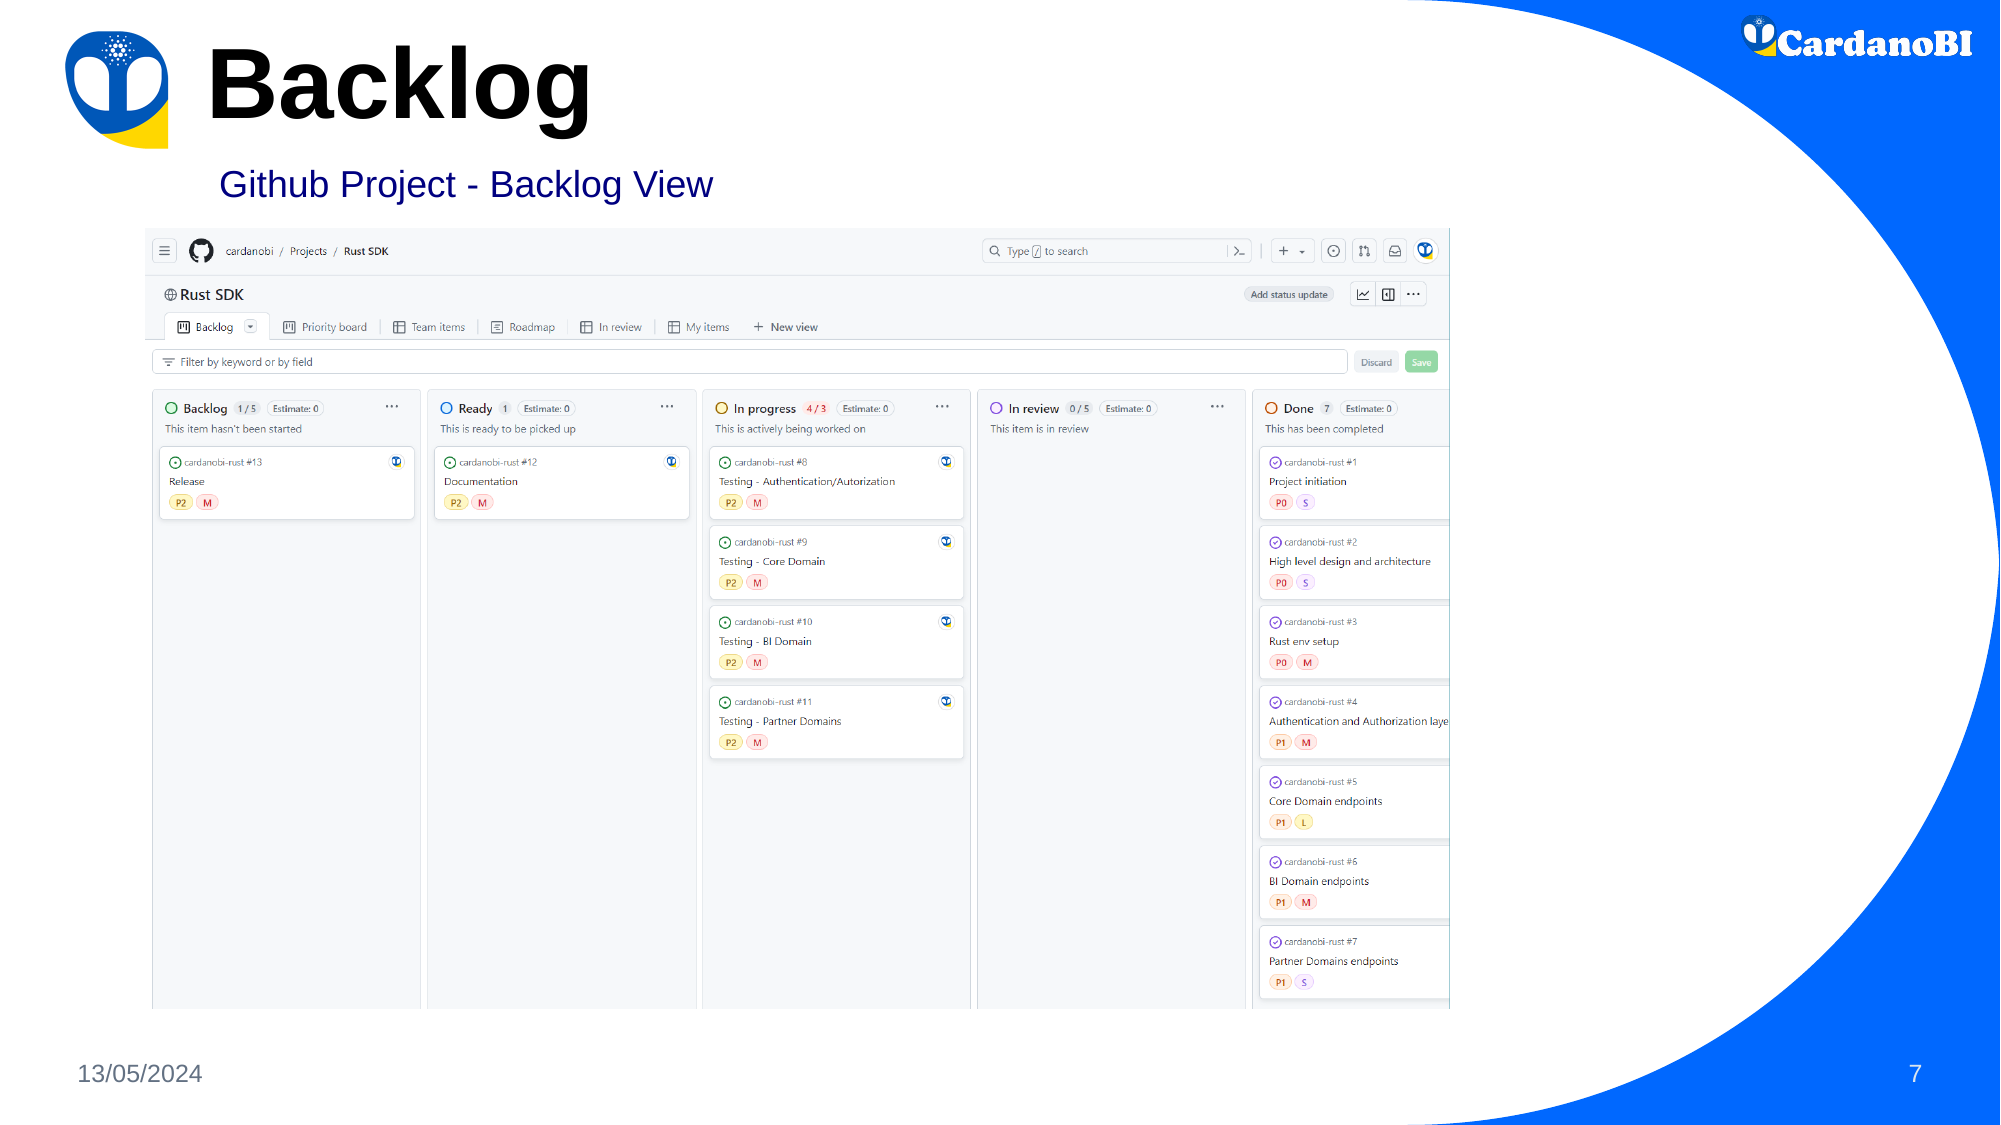

# Backlog
Github Project - Backlog View
13/05/2024